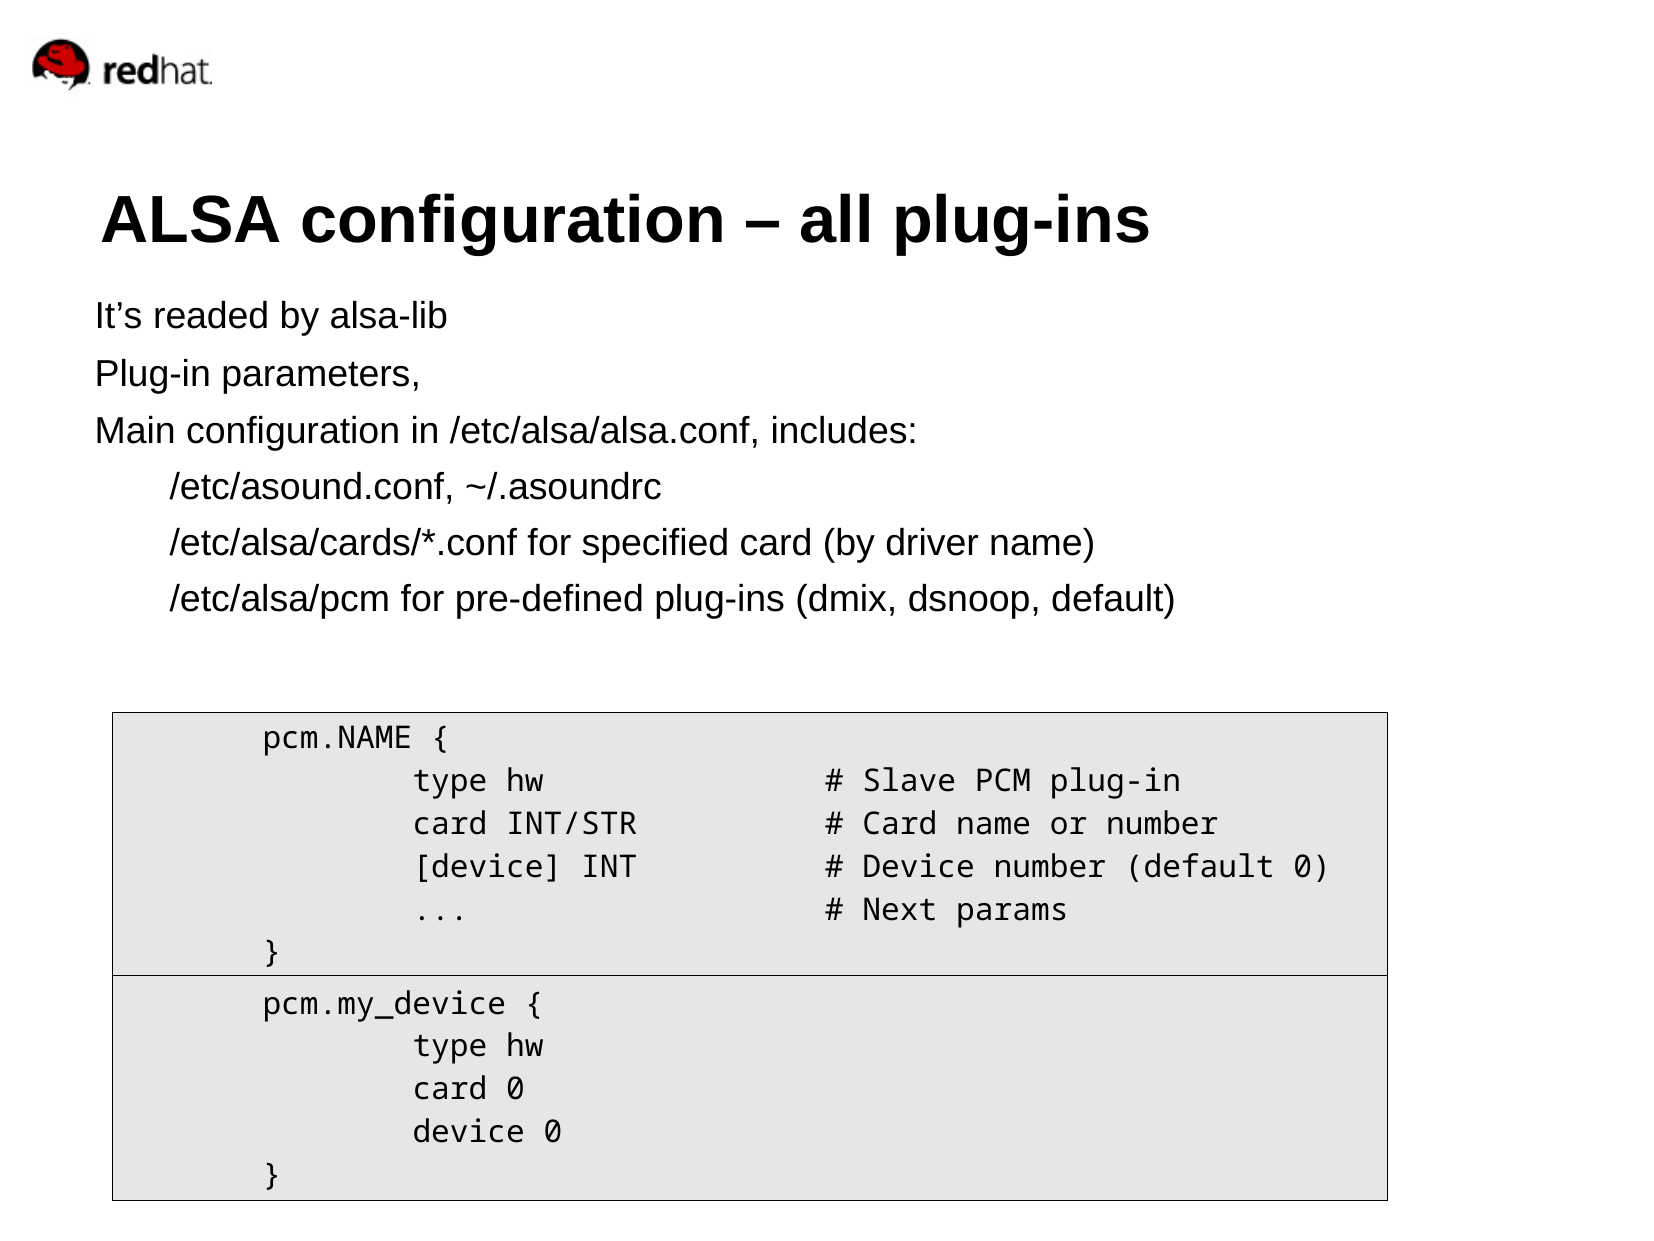

# ALSA configuration – all plug-ins
It’s readed by alsa-lib
Plug-in parameters,
Main configuration in /etc/alsa/alsa.conf, includes:
/etc/asound.conf, ~/.asoundrc
/etc/alsa/cards/*.conf for specified card (by driver name)
/etc/alsa/pcm for pre-defined plug-ins (dmix, dsnoop, default)
		pcm.NAME {
		 	type hw # Slave PCM plug-in
 		card INT/STR # Card name or number
 		[device] INT # Device number (default 0)
			...		 # Next params
		}
		pcm.my_device {
		 	type hw
 		card 0
 		device 0
		}